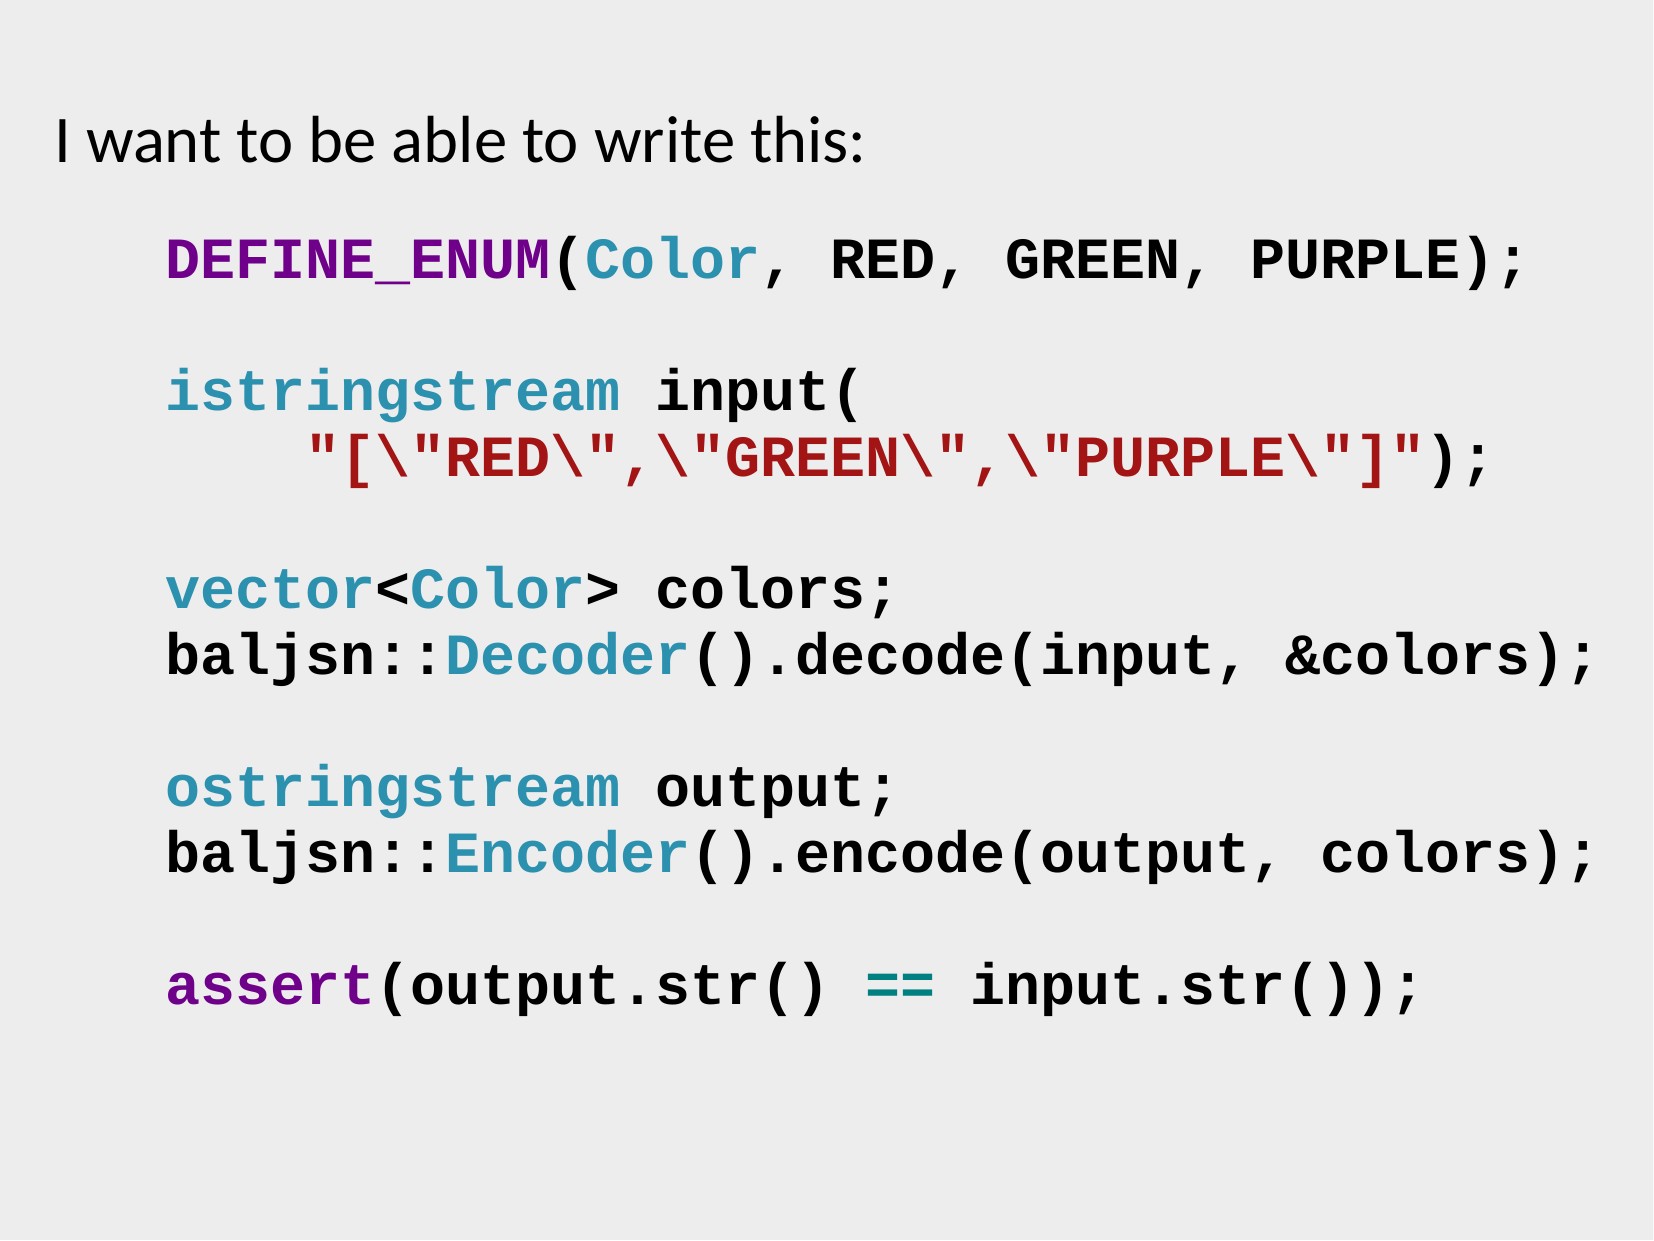

I want to be able to write this:
DEFINE_ENUM(Color, RED, GREEN, PURPLE);
istringstream input(
 "[\"RED\",\"GREEN\",\"PURPLE\"]");
vector<Color> colors;
baljsn::Decoder().decode(input, &colors);
ostringstream output;
baljsn::Encoder().encode(output, colors);
assert(output.str() == input.str());